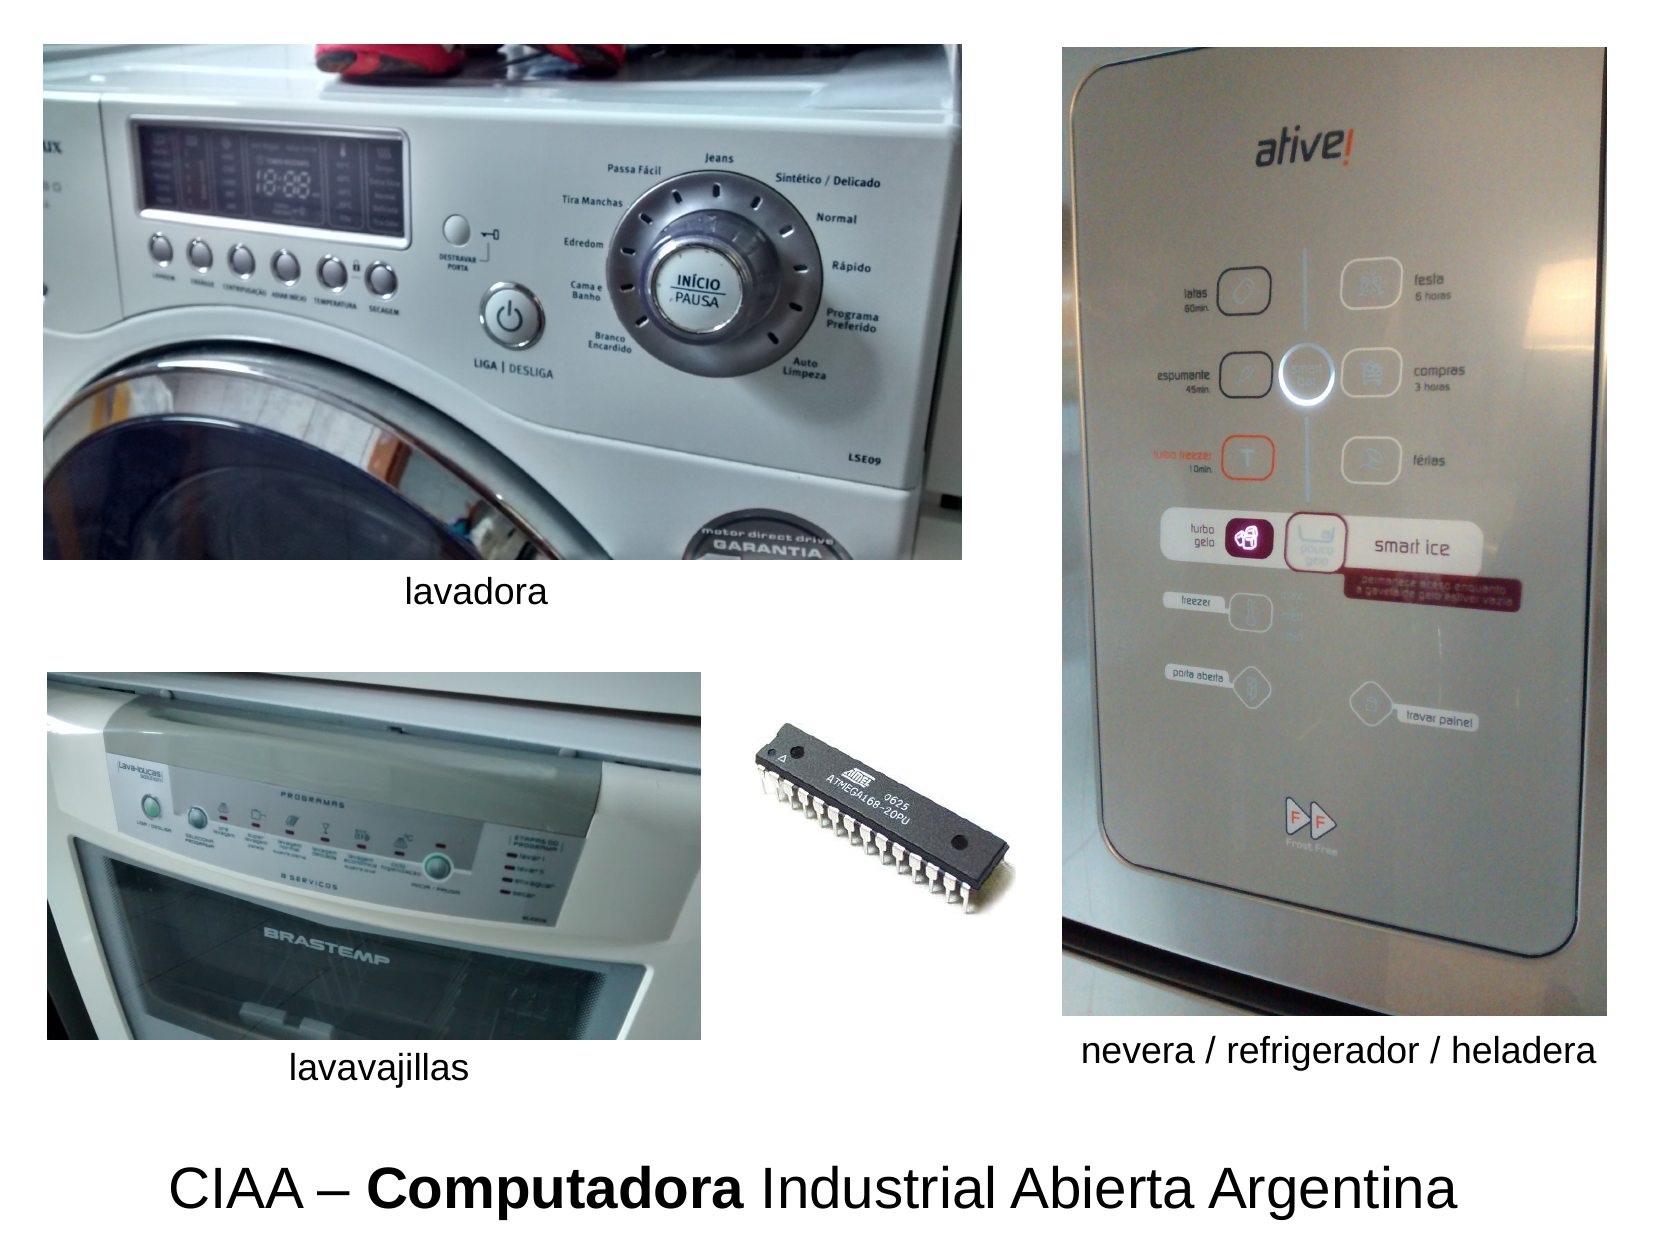

lavadora
nevera / refrigerador / heladera
lavavajillas
CIAA – Computadora Industrial Abierta Argentina